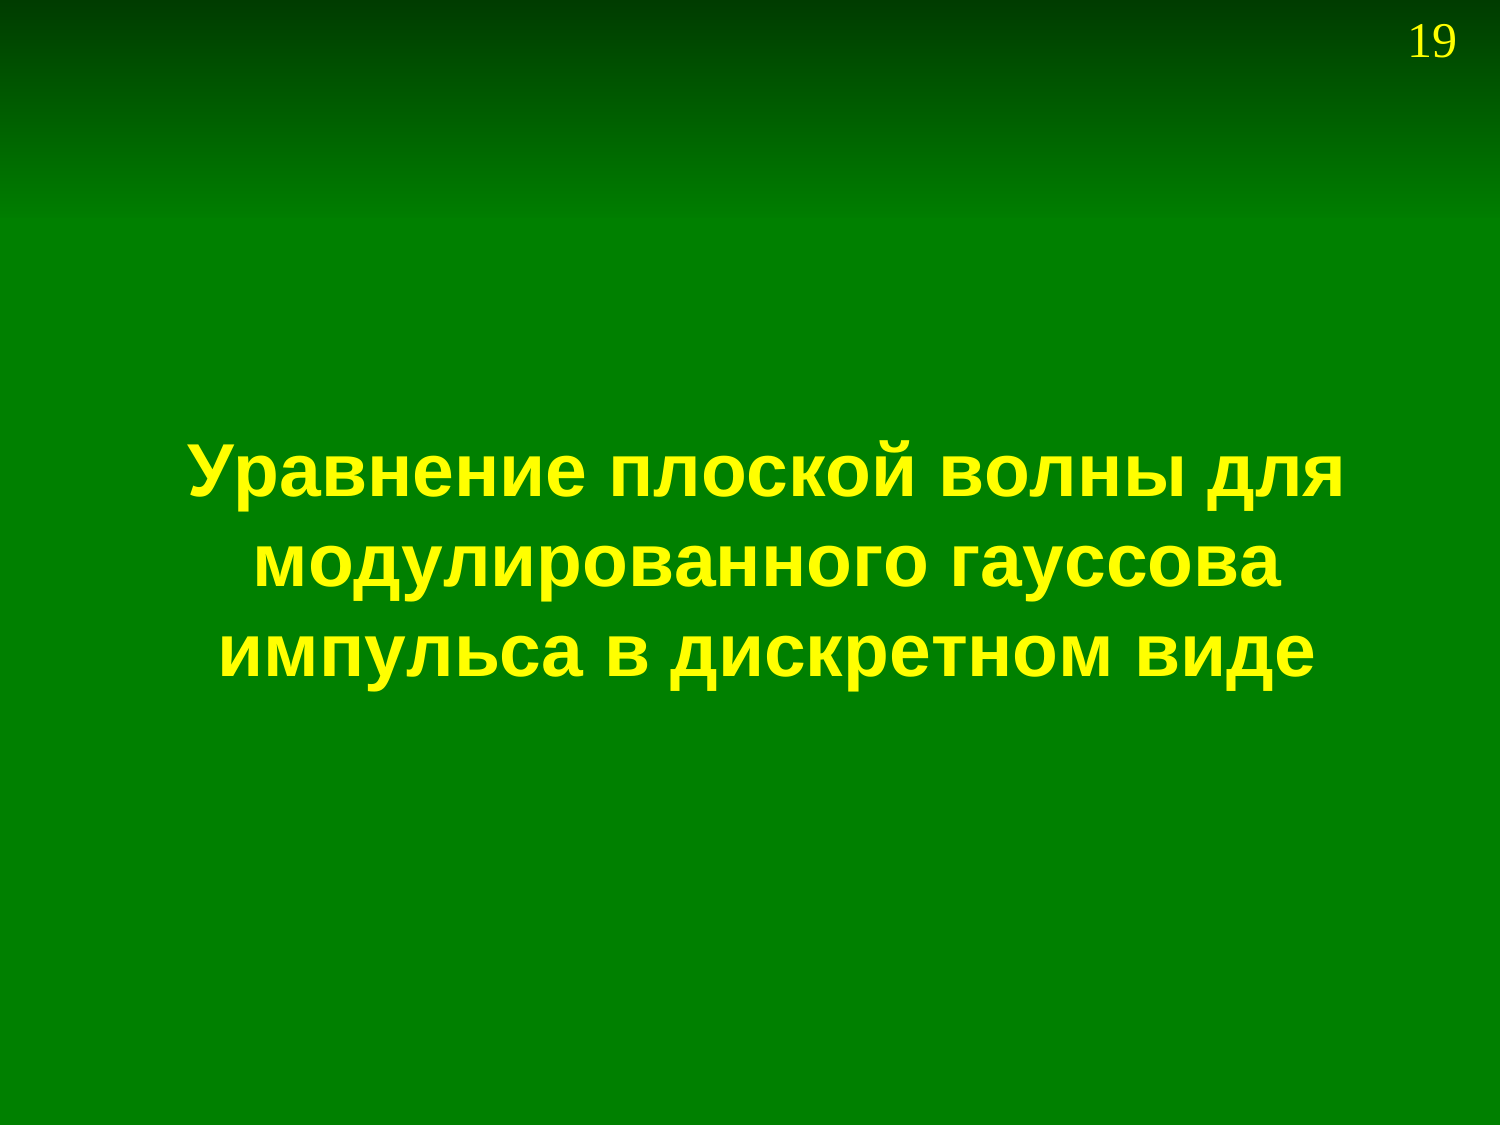

# Уравнение плоской волны для модулированного гауссова импульса в дискретном виде